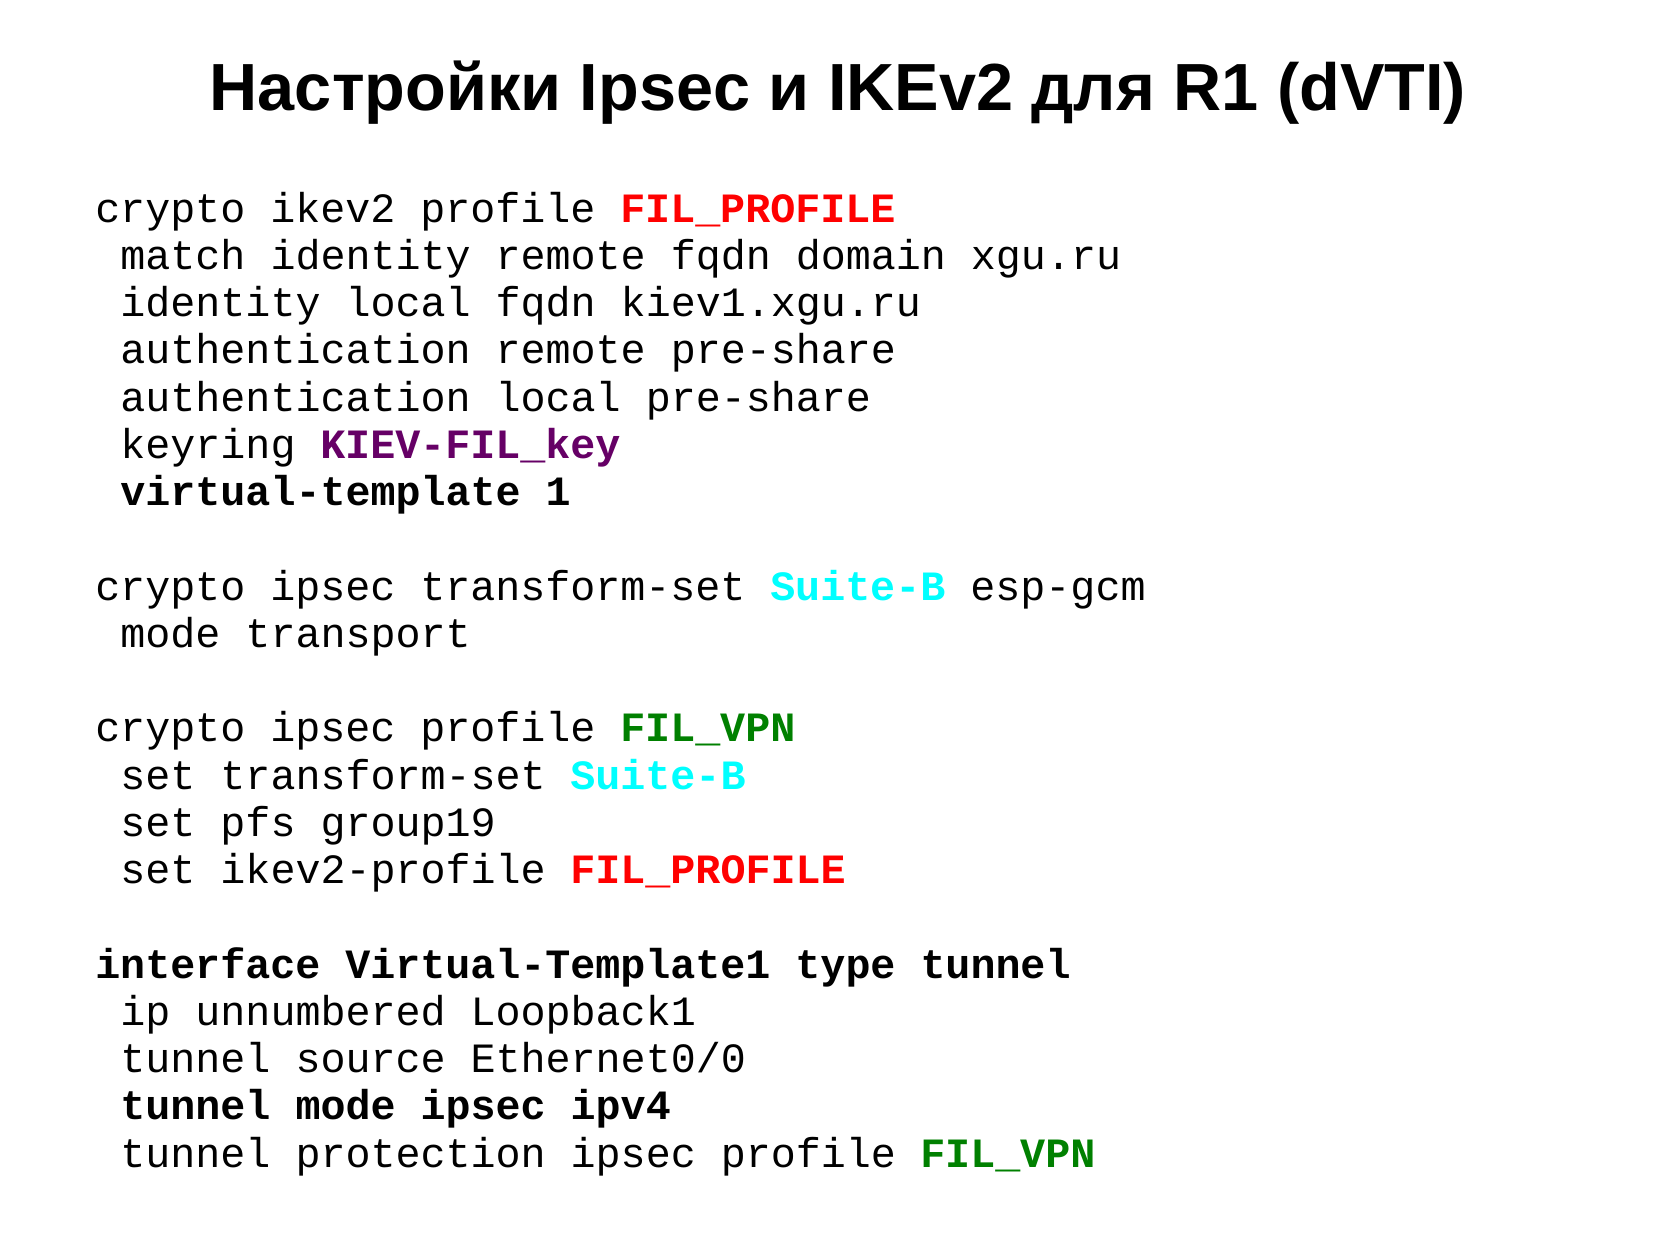

Настройки Ipsec и IKEv2 для R1 (dVTI)
# crypto ikev2 profile FIL_PROFILE
 match identity remote fqdn domain xgu.ru
 identity local fqdn kiev1.xgu.ru
 authentication remote pre-share
 authentication local pre-share
 keyring KIEV-FIL_key
 virtual-template 1
crypto ipsec transform-set Suite-B esp-gcm
 mode transport
crypto ipsec profile FIL_VPN
 set transform-set Suite-B
 set pfs group19
 set ikev2-profile FIL_PROFILE
interface Virtual-Template1 type tunnel
 ip unnumbered Loopback1
 tunnel source Ethernet0/0
 tunnel mode ipsec ipv4
 tunnel protection ipsec profile FIL_VPN